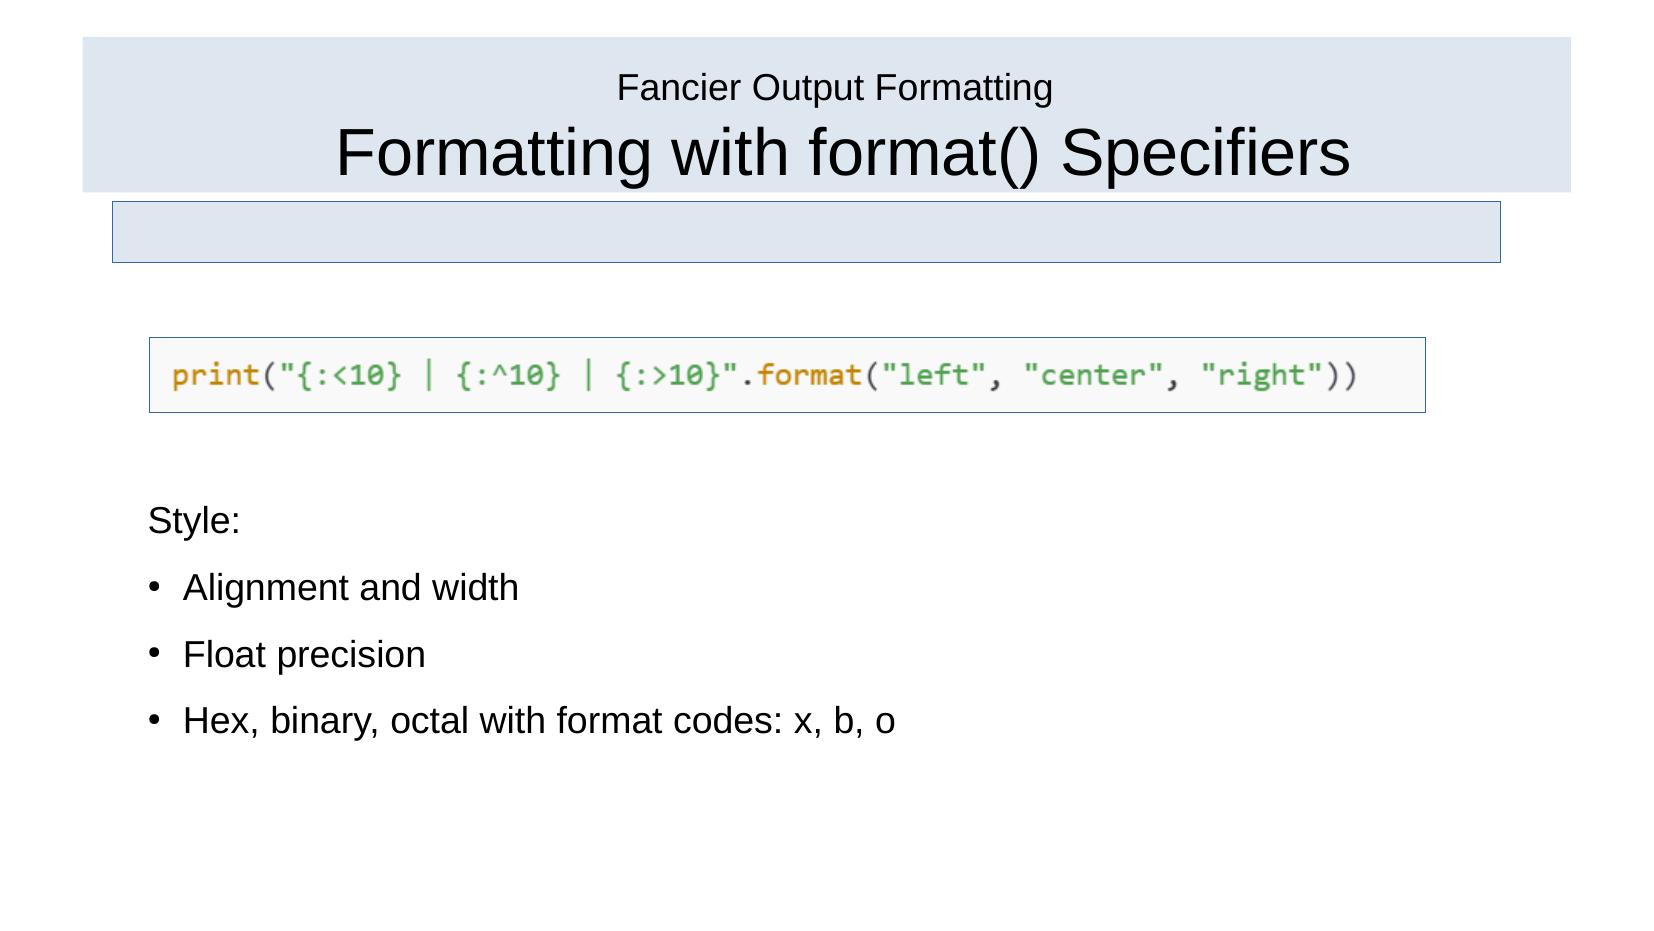

# Fancier Output Formatting Formatting with format() Specifiers
Style:
Alignment and width
Float precision
Hex, binary, octal with format codes: x, b, o